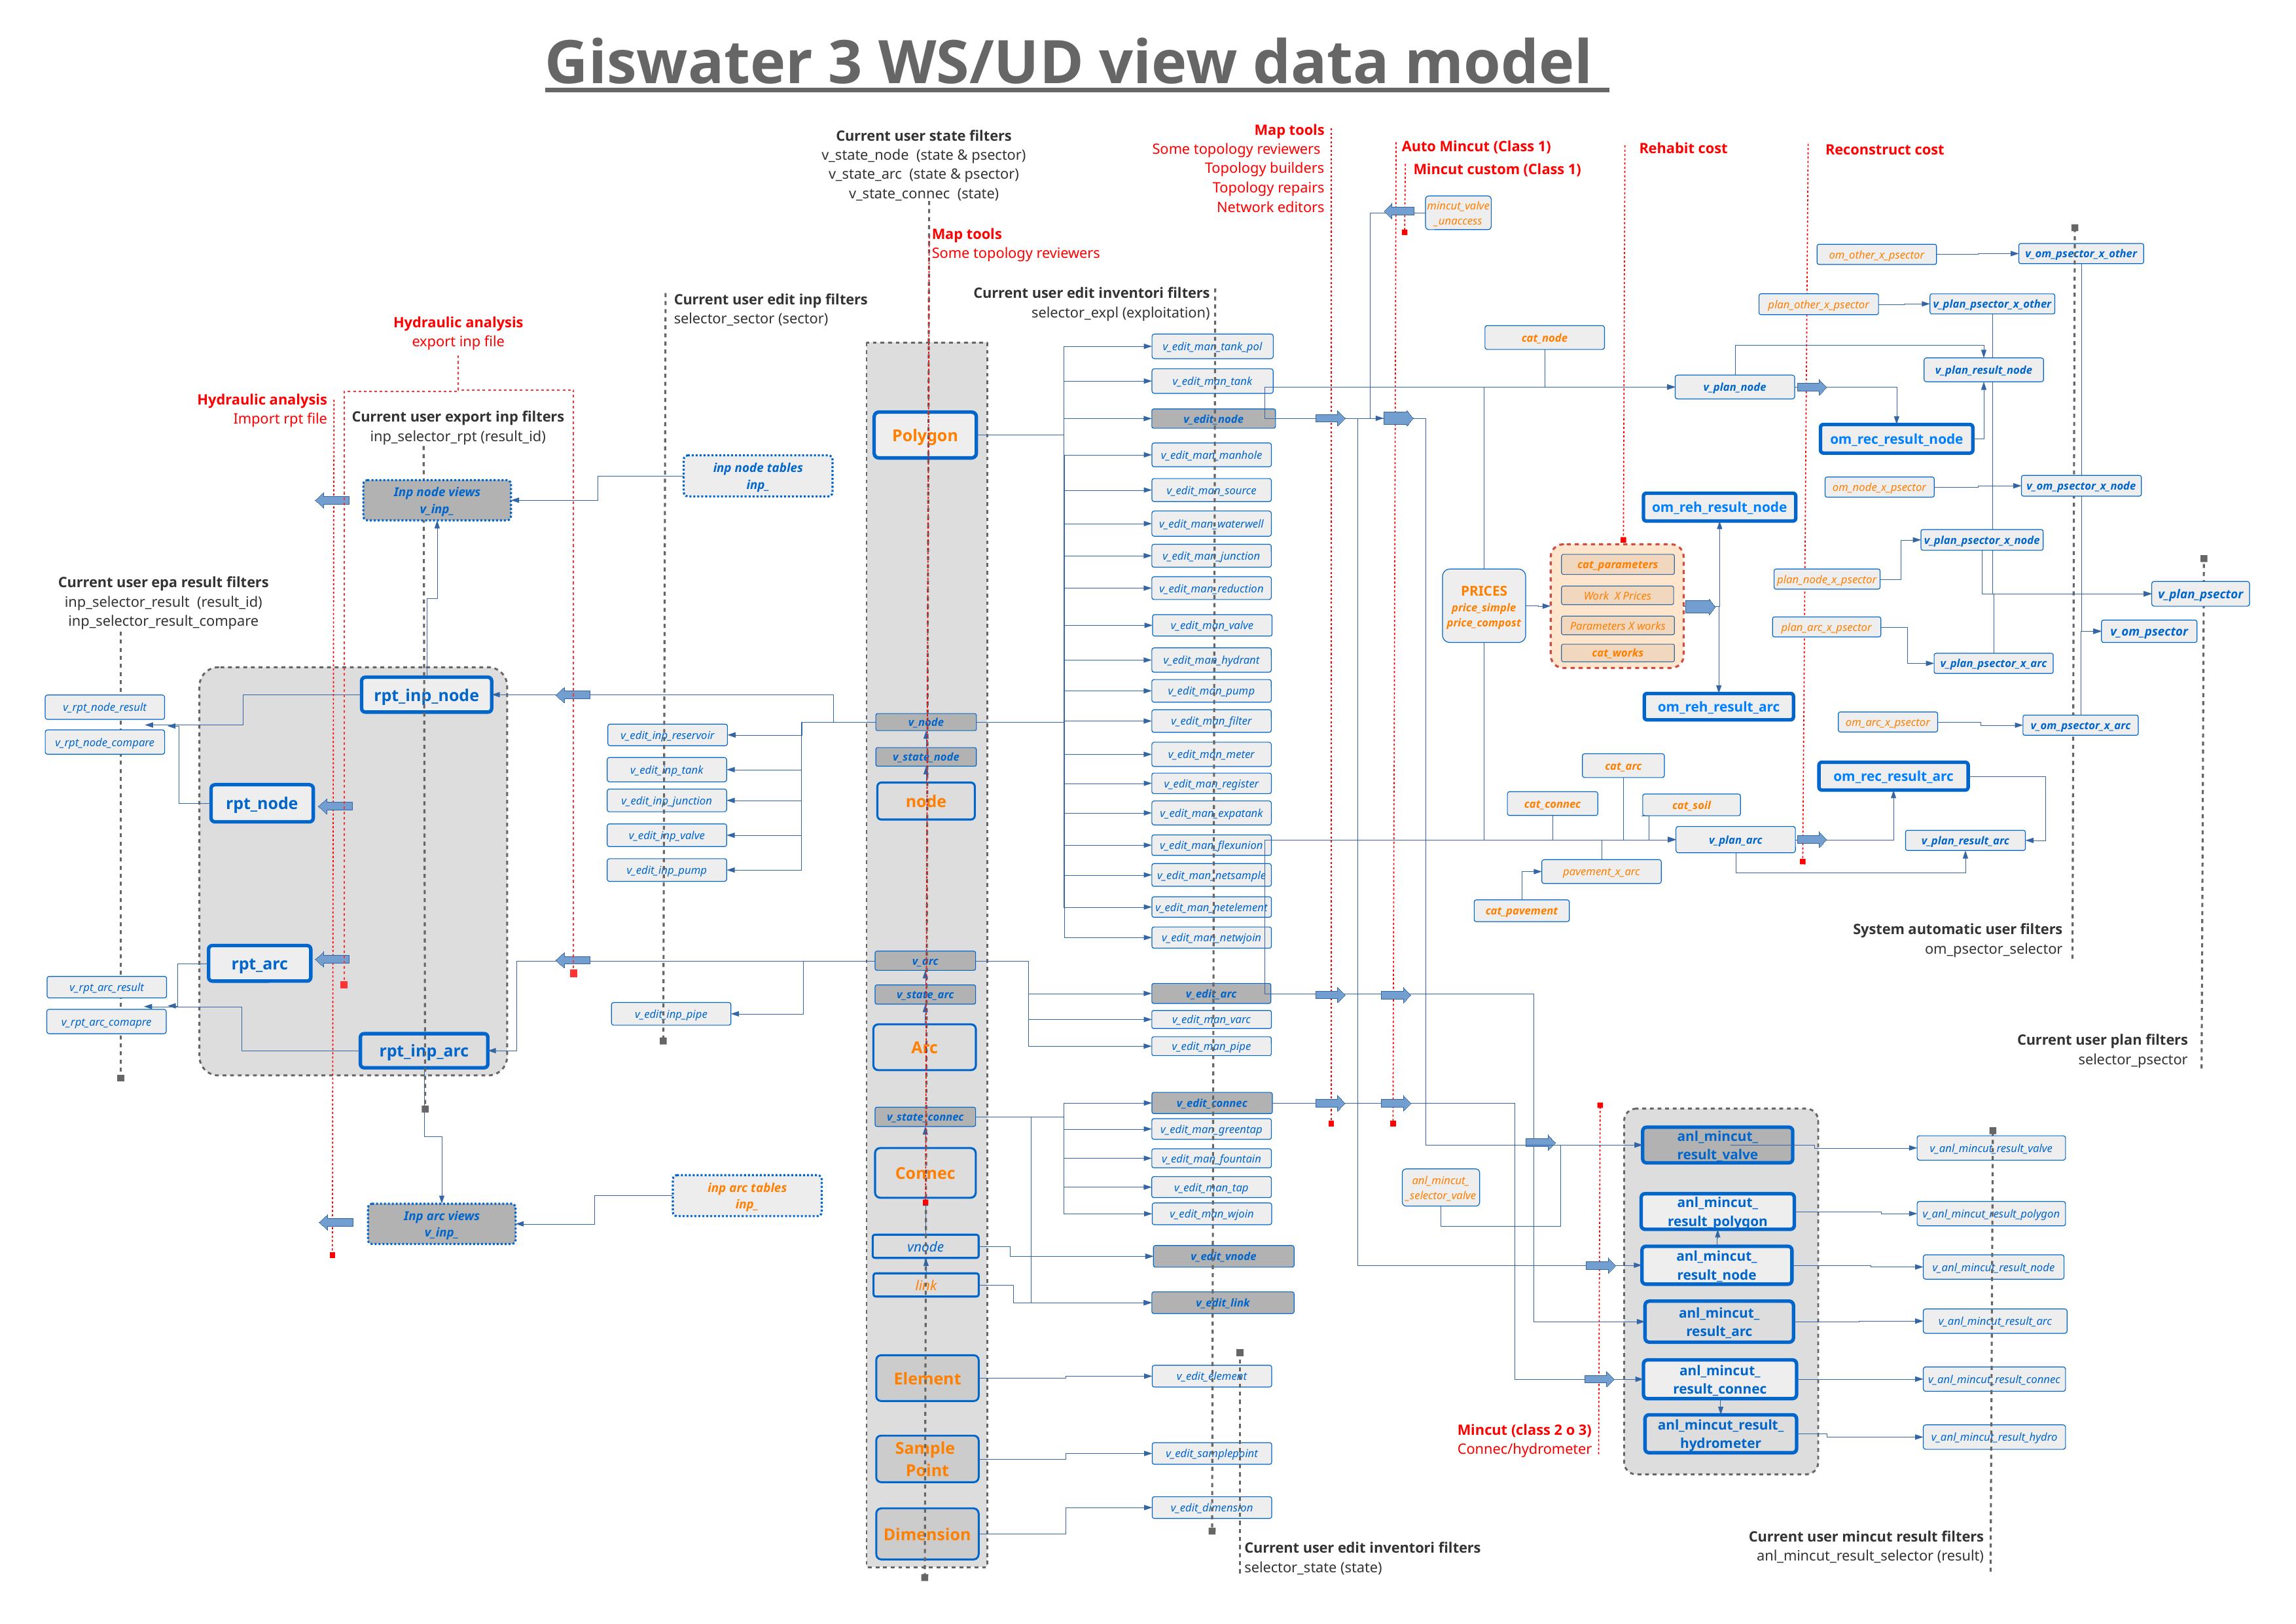

Giswater 3 WS/UD view data model
Map tools
Some topology reviewers
Topology builders
Topology repairs
Network editors
Current user state filters
v_state_node (state & psector)
v_state_arc (state & psector)
v_state_connec (state)
Auto Mincut (Class 1)
Rehabit cost
Reconstruct cost
Mincut custom (Class 1)
mincut_valve
_unaccess
Map tools
Some topology reviewers
v_om_psector_x_other
om_other_x_psector
Current user edit inventori filters
selector_expl (exploitation)
Current user edit inp filters
selector_sector (sector)
plan_other_x_psector
v_plan_psector_x_other
Hydraulic analysis export inp file
cat_node
v_edit_man_tank_pol
v_plan_result_node
v_edit_man_tank
v_plan_node
Hydraulic analysis
Import rpt file
Current user export inp filters
inp_selector_rpt (result_id)
v_edit_node
Polygon
om_rec_result_node
v_edit_man_manhole
inp node tables
inp_
v_om_psector_x_node
om_node_x_psector
v_edit_man_source
Inp node views
v_inp_
om_reh_result_node
v_edit_man_waterwell
v_plan_psector_x_node
v_edit_man_junction
cat_parameters
Current user epa result filters
inp_selector_result (result_id)
inp_selector_result_compare
PRICES
price_simple
price_compost
plan_node_x_psector
v_edit_man_reduction
v_plan_psector
Work X Prices
v_edit_man_valve
Parameters X works
plan_arc_x_psector
v_om_psector
cat_works
v_edit_man_hydrant
v_plan_psector_x_arc
rpt_inp_node
v_edit_man_pump
om_reh_result_arc
v_rpt_node_result
v_edit_man_filter
om_arc_x_psector
v_node
v_om_psector_x_arc
v_edit_inp_reservoir
v_rpt_node_compare
v_edit_man_meter
v_state_node
cat_arc
v_edit_inp_tank
om_rec_result_arc
v_edit_man_register
node
rpt_node
v_edit_inp_junction
cat_connec
cat_soil
v_edit_man_expatank
v_edit_inp_valve
v_plan_arc
v_plan_result_arc
v_edit_man_flexunion
v_edit_inp_pump
pavement_x_arc
v_edit_man_netsample
v_edit_man_netelement
cat_pavement
System automatic user filters
om_psector_selector
v_edit_man_netwjoin
rpt_arc
v_arc
v_rpt_arc_result
v_edit_arc
v_state_arc
v_edit_inp_pipe
v_rpt_arc_comapre
v_edit_man_varc
Arc
Current user plan filters
selector_psector
rpt_inp_arc
v_edit_man_pipe
v_edit_connec
v_state_connec
v_edit_man_greentap
anl_mincut_
result_valve
v_anl_mincut_result_valve
Connec
v_edit_man_fountain
anl_mincut_
_selector_valve
inp arc tables
inp_
v_edit_man_tap
anl_mincut_
result_polygon
v_anl_mincut_result_polygon
v_edit_man_wjoin
Inp arc views
v_inp_
vnode
v_edit_vnode
anl_mincut_
result_node
v_anl_mincut_result_node
link
v_edit_link
anl_mincut_
result_arc
v_anl_mincut_result_arc
Element
anl_mincut_
result_connec
v_edit_element
v_anl_mincut_result_connec
anl_mincut_result_
hydrometer
Mincut (class 2 o 3)
Connec/hydrometer
v_anl_mincut_result_hydro
Sample
Point
v_edit_samplepoint
v_edit_dimension
Dimension
Current user mincut result filters
anl_mincut_result_selector (result)
Current user edit inventori filters
selector_state (state)